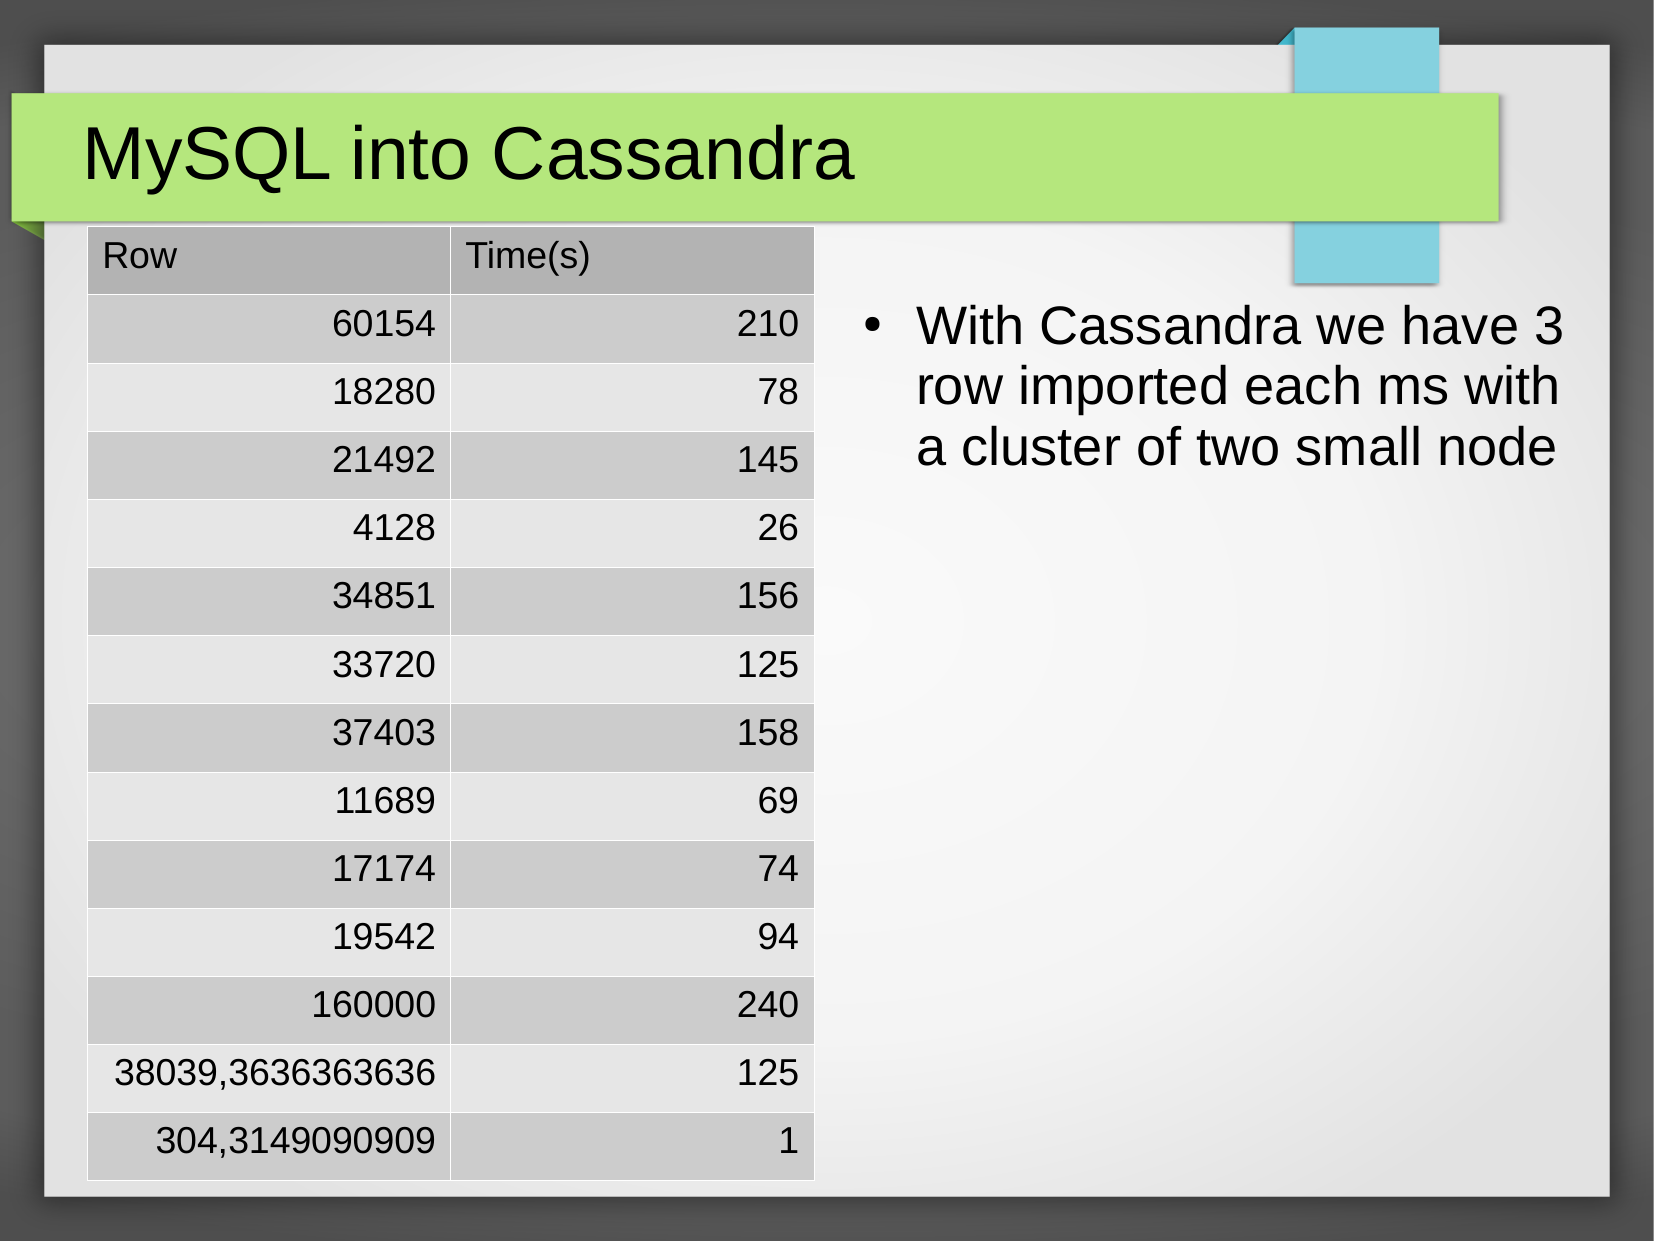

# MySQL into Cassandra
| Row | Time(s) |
| --- | --- |
| 60154 | 210 |
| 18280 | 78 |
| 21492 | 145 |
| 4128 | 26 |
| 34851 | 156 |
| 33720 | 125 |
| 37403 | 158 |
| 11689 | 69 |
| 17174 | 74 |
| 19542 | 94 |
| 160000 | 240 |
| 38039,3636363636 | 125 |
| 304,3149090909 | 1 |
With Cassandra we have 3 row imported each ms with a cluster of two small node